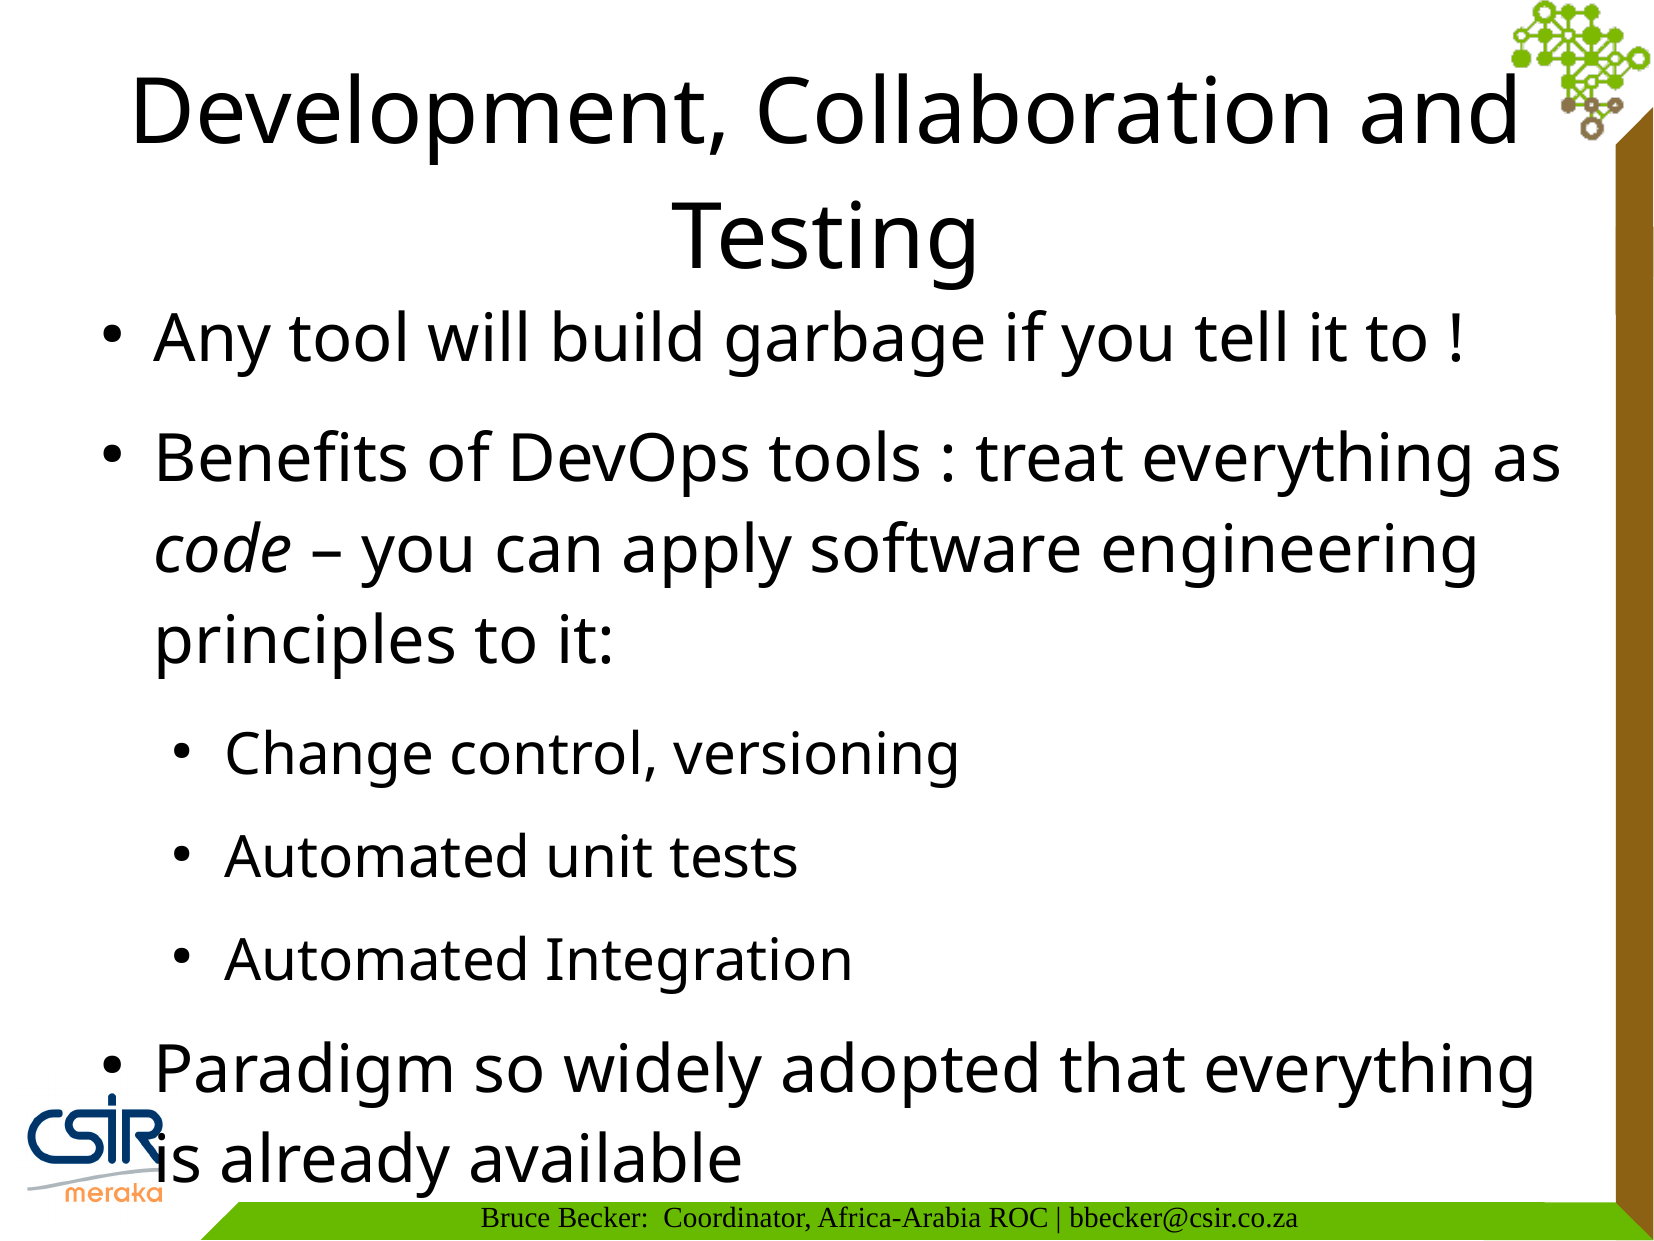

# Development, Collaboration and Testing
Any tool will build garbage if you tell it to !
Benefits of DevOps tools : treat everything as code – you can apply software engineering principles to it:
Change control, versioning
Automated unit tests
Automated Integration
Paradigm so widely adopted that everything is already available
34